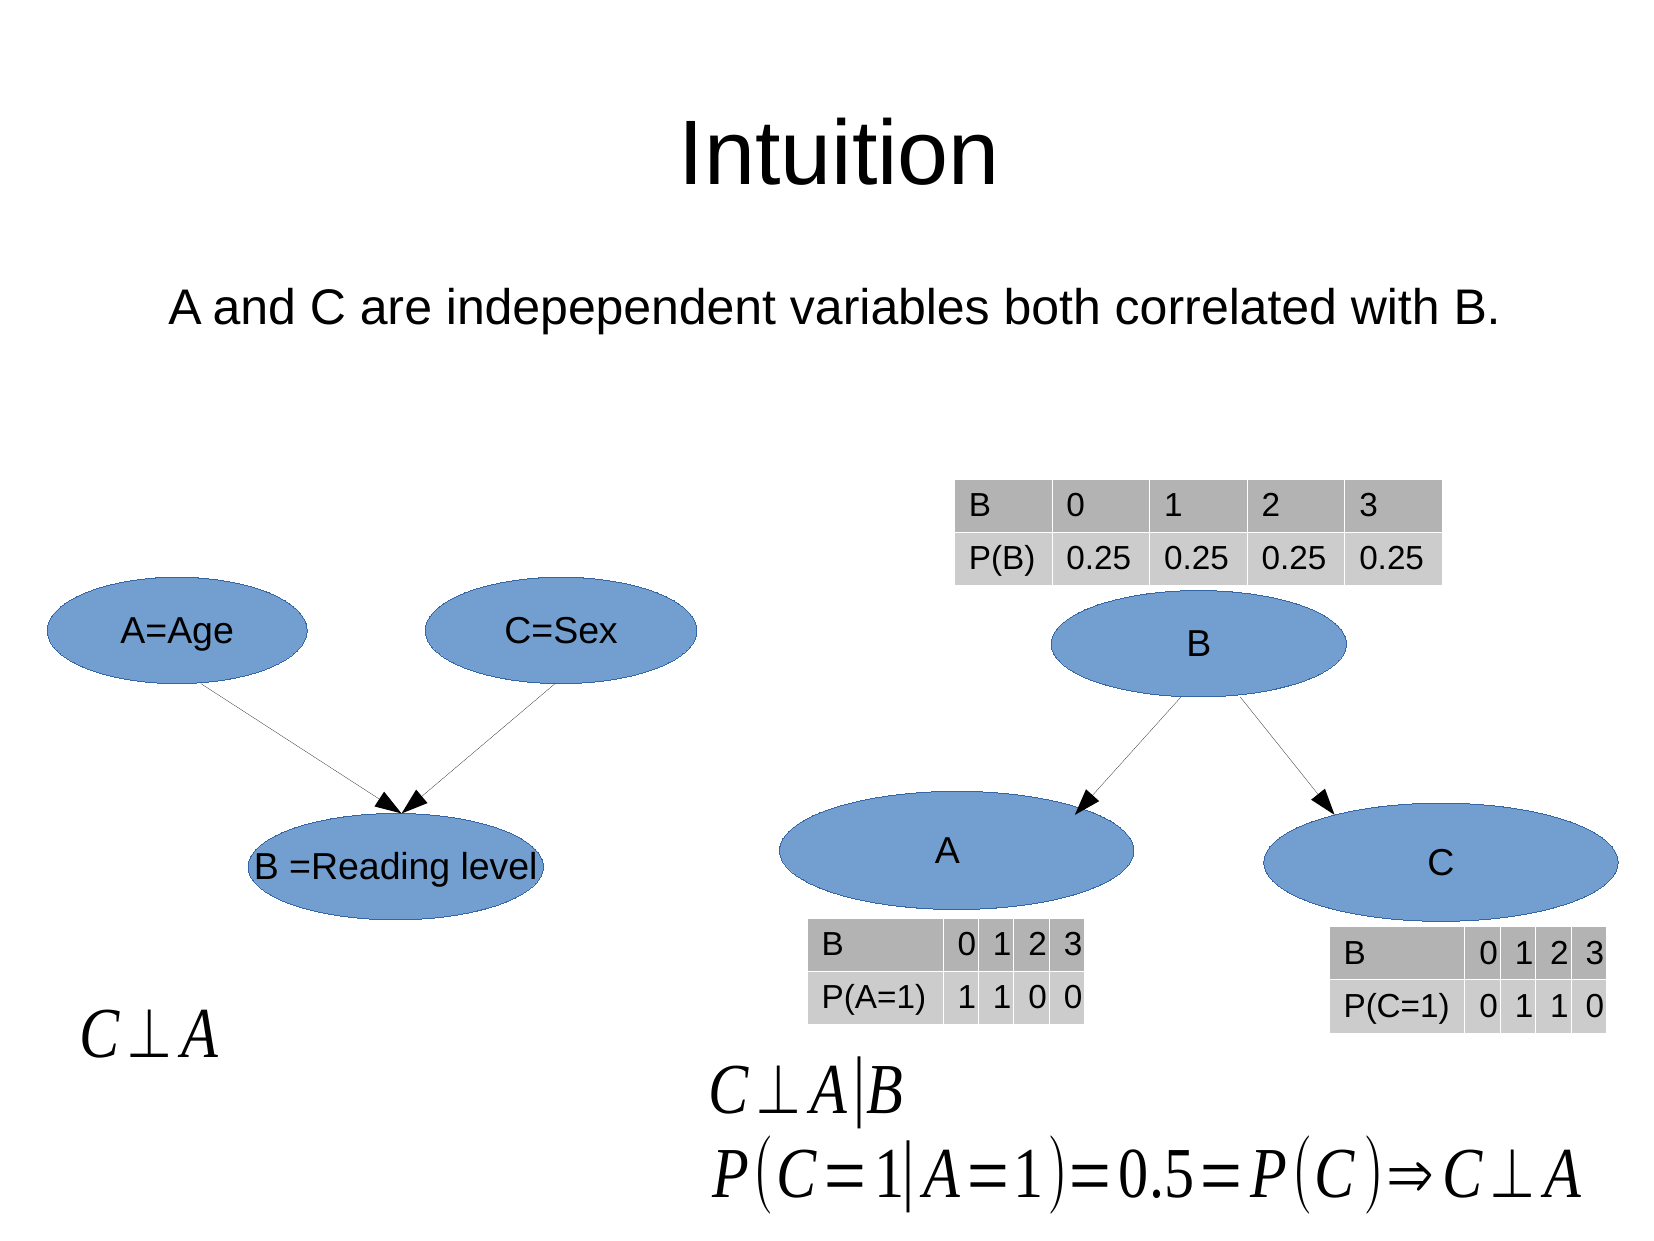

# Intuition
A and C are indepependent variables both correlated with B.
| B | 0 | 1 | 2 | 3 |
| --- | --- | --- | --- | --- |
| P(B) | 0.25 | 0.25 | 0.25 | 0.25 |
A=Age
C=Sex
B
A
C
B =Reading level
| B | 0 | 1 | 2 | 3 |
| --- | --- | --- | --- | --- |
| P(A=1) | 1 | 1 | 0 | 0 |
| B | 0 | 1 | 2 | 3 |
| --- | --- | --- | --- | --- |
| P(C=1) | 0 | 1 | 1 | 0 |